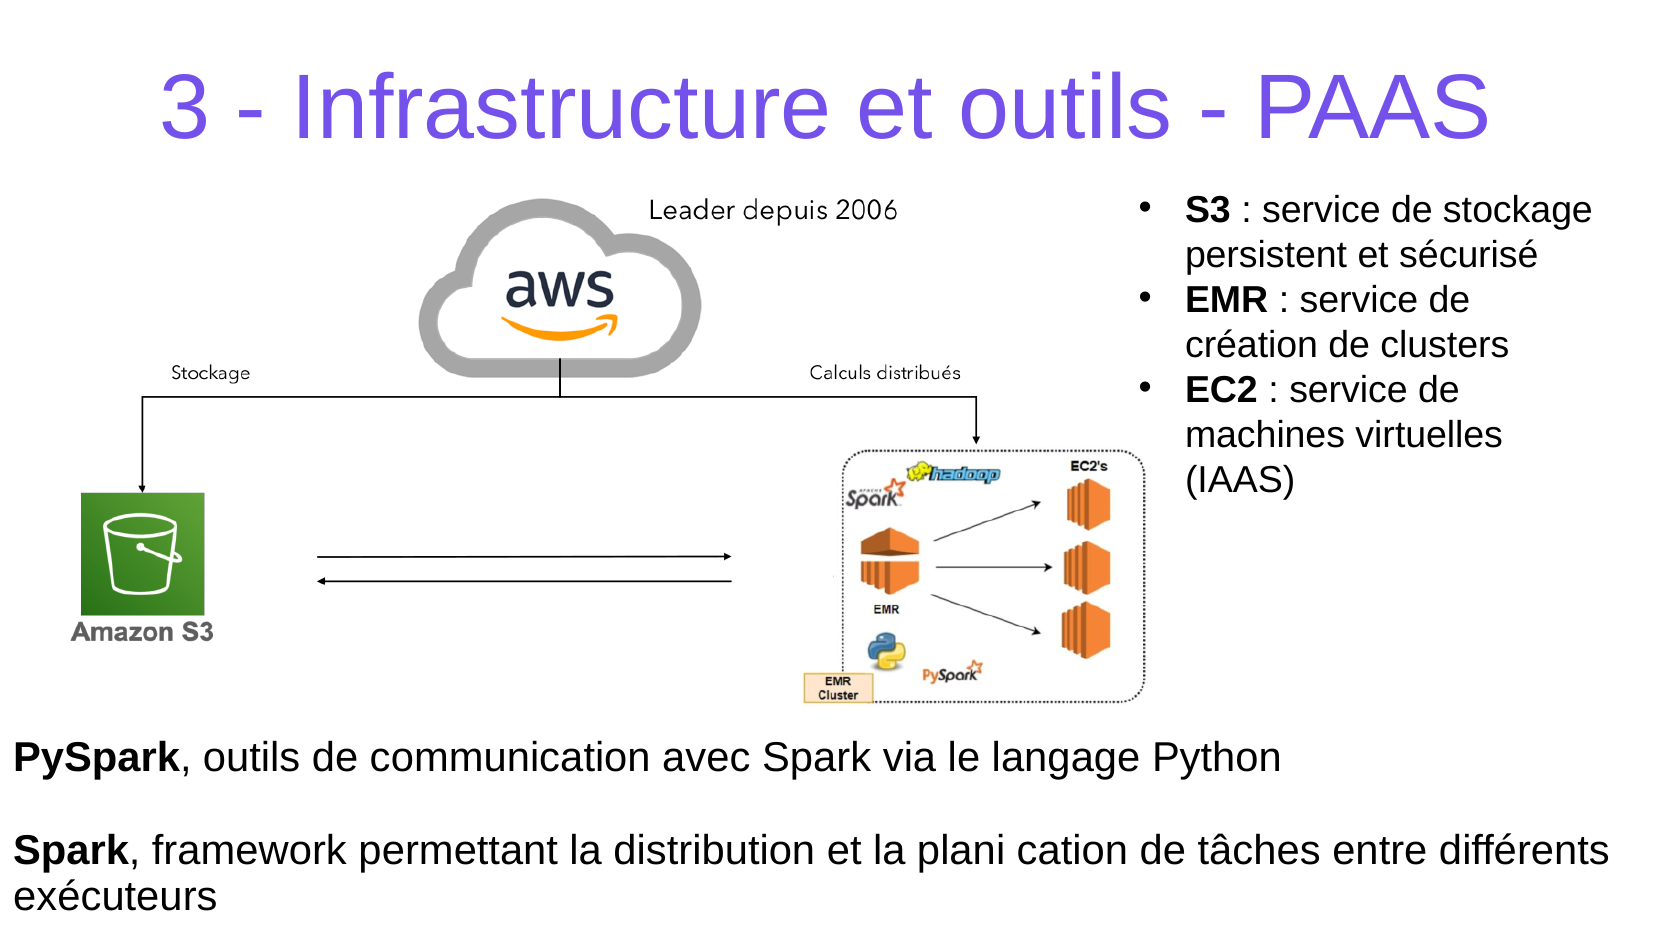

# 3 - Infrastructure et outils - PAAS
S3 : service de stockage persistent et sécurisé
EMR : service de création de clusters
EC2 : service de machines virtuelles (IAAS)
PySpark, outils de communication avec Spark via le langage Python
Spark, framework permettant la distribution et la plani cation de tâches entre différents exécuteurs